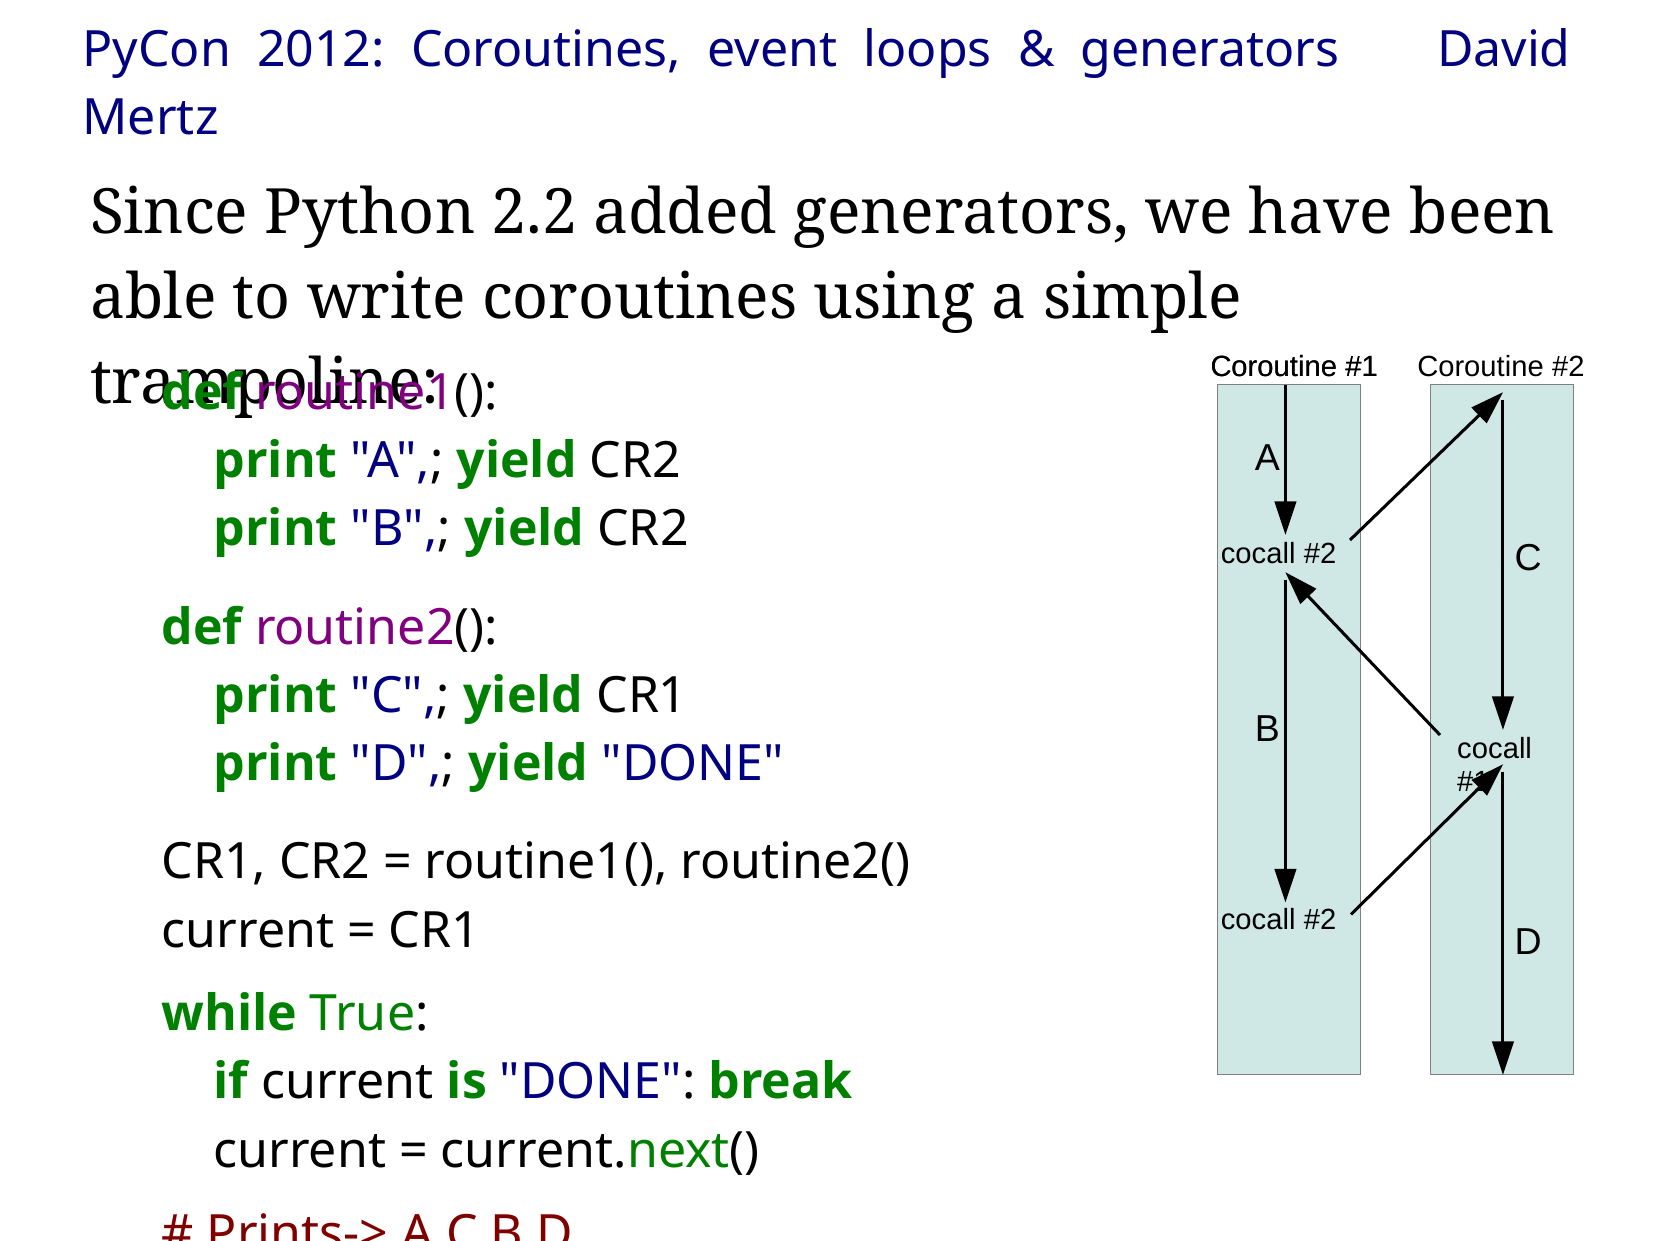

PyCon 2012: Coroutines, event loops & generators		David Mertz
# Since Python 2.2 added generators, we have been able to write coroutines using a simple trampoline:
Coroutine #1
Coroutine #1
Coroutine #2
def routine1():
 print "A",; yield CR2
 print "B",; yield CR2
def routine2():
 print "C",; yield CR1
 print "D",; yield "DONE"
CR1, CR2 = routine1(), routine2()
current = CR1
while True:
 if current is "DONE": break
 current = current.next()
# Prints-> A C B D
A
C
cocall #2
B
cocall #1
cocall #2
D